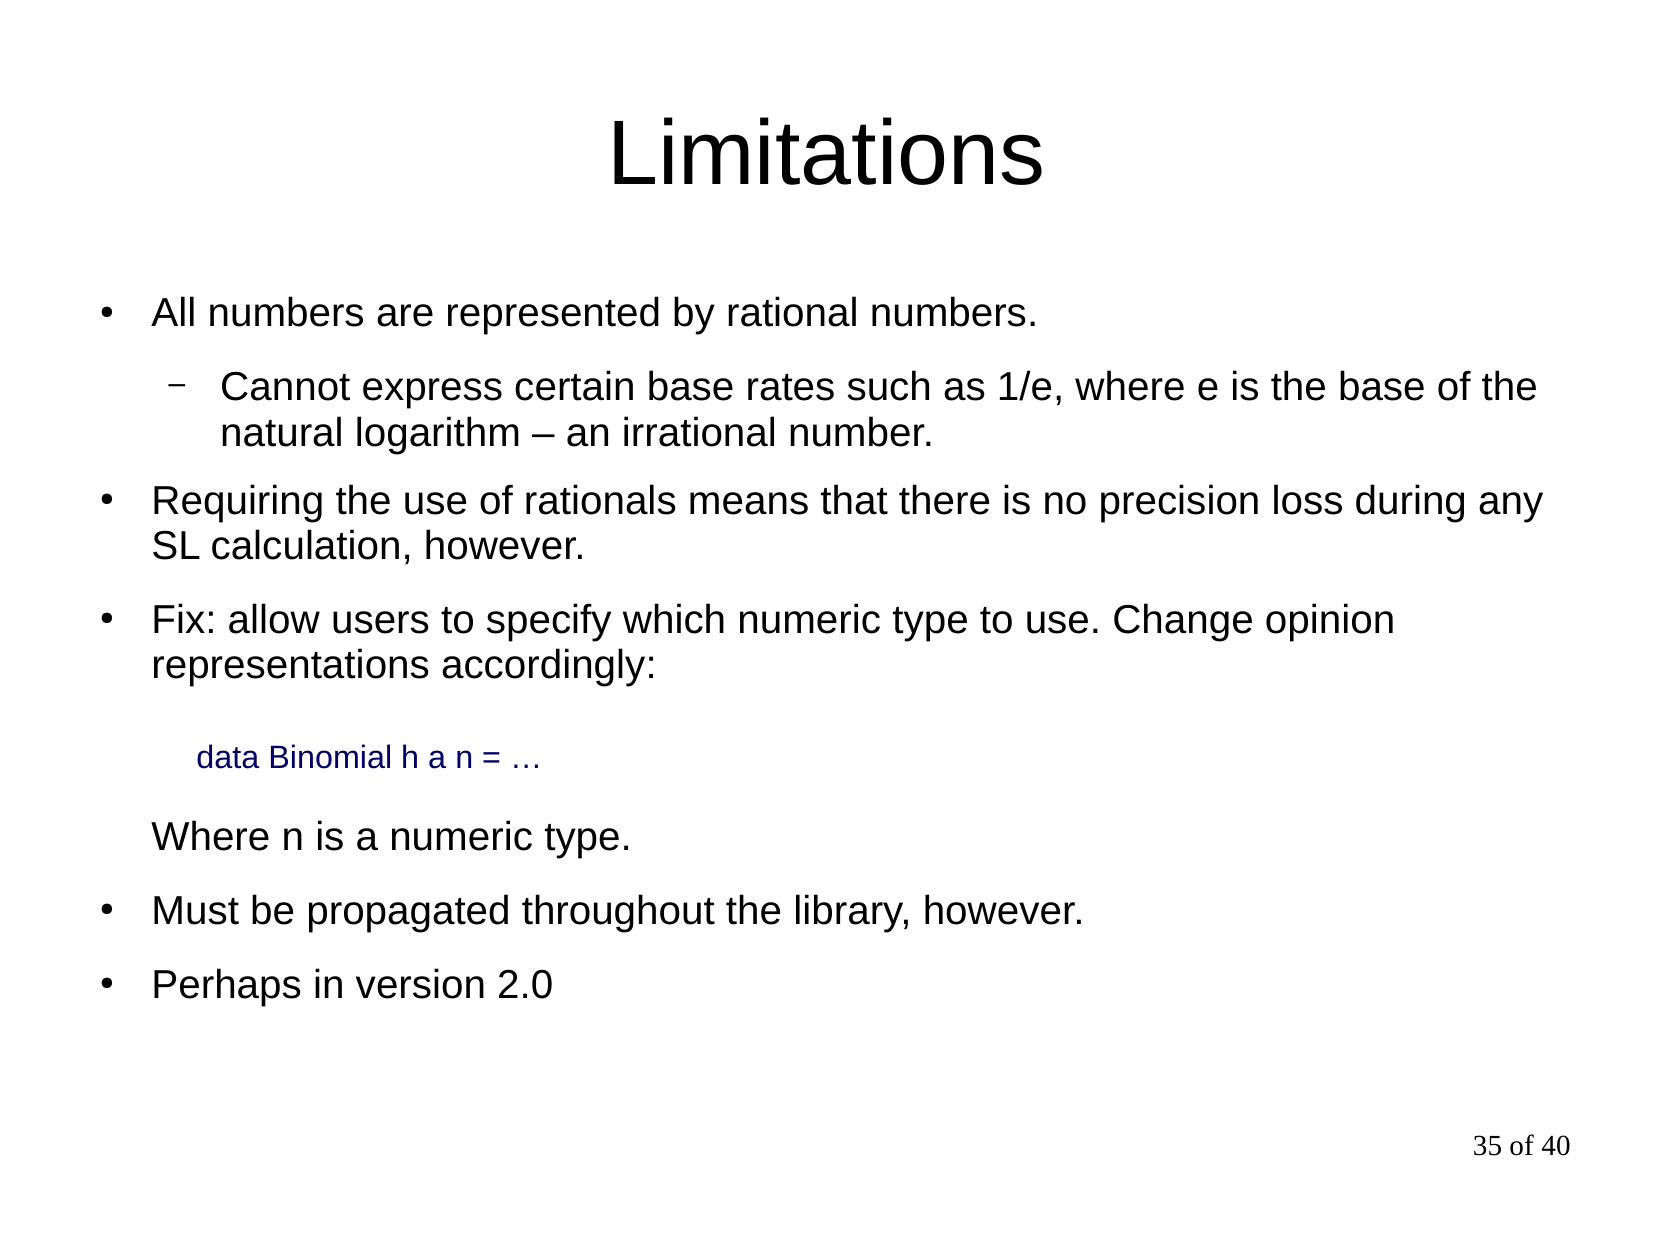

# Limitations
All numbers are represented by rational numbers.
Cannot express certain base rates such as 1/e, where e is the base of the natural logarithm – an irrational number.
Requiring the use of rationals means that there is no precision loss during any SL calculation, however.
Fix: allow users to specify which numeric type to use. Change opinion representations accordingly:
 data Binomial h a n = …
Where n is a numeric type.
Must be propagated throughout the library, however.
Perhaps in version 2.0
35